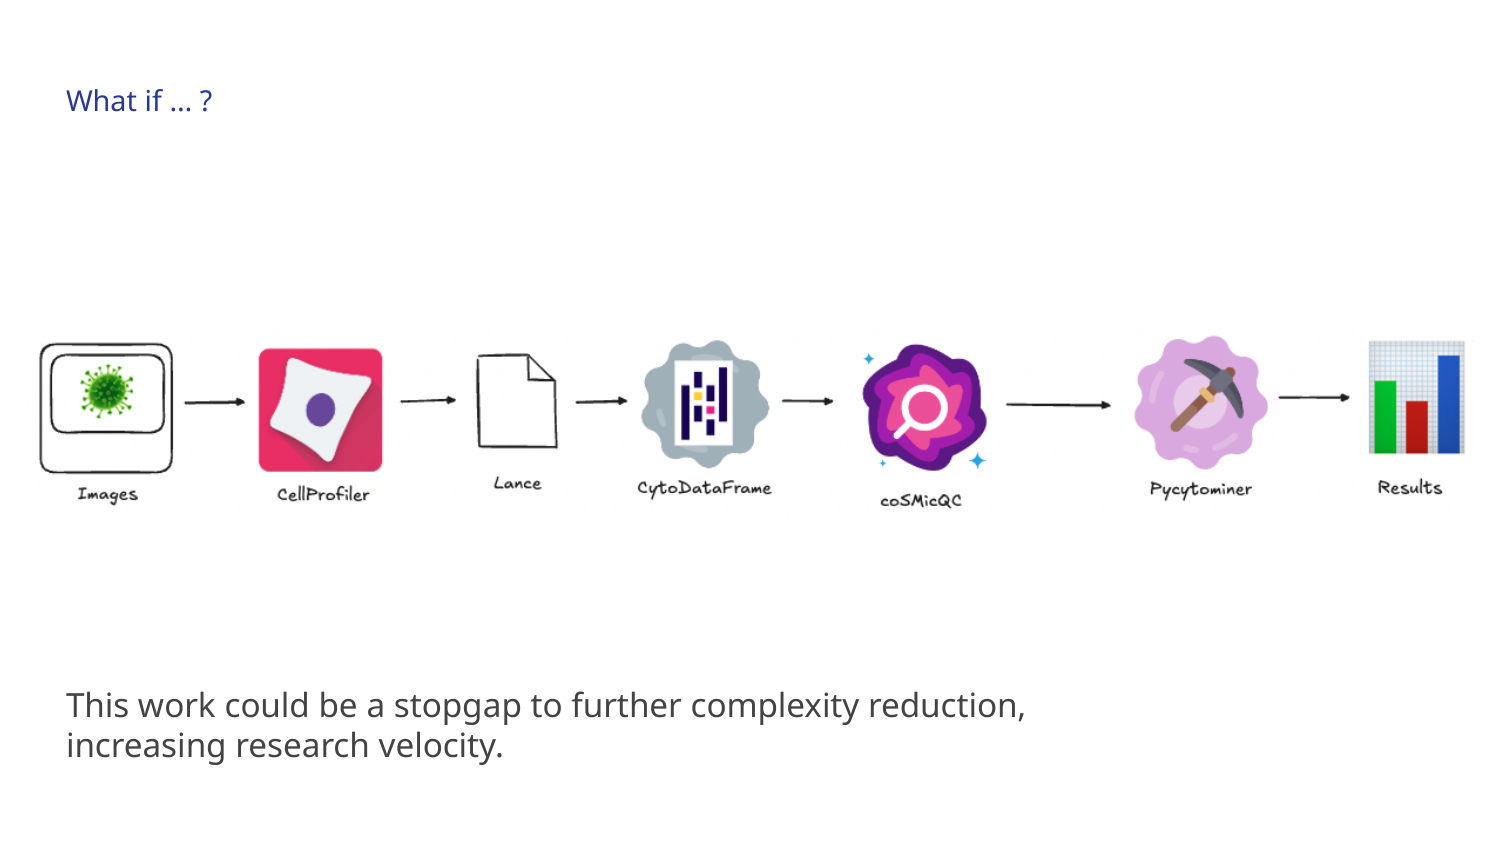

# What if … ?
This work could be a stopgap to further complexity reduction,
increasing research velocity.